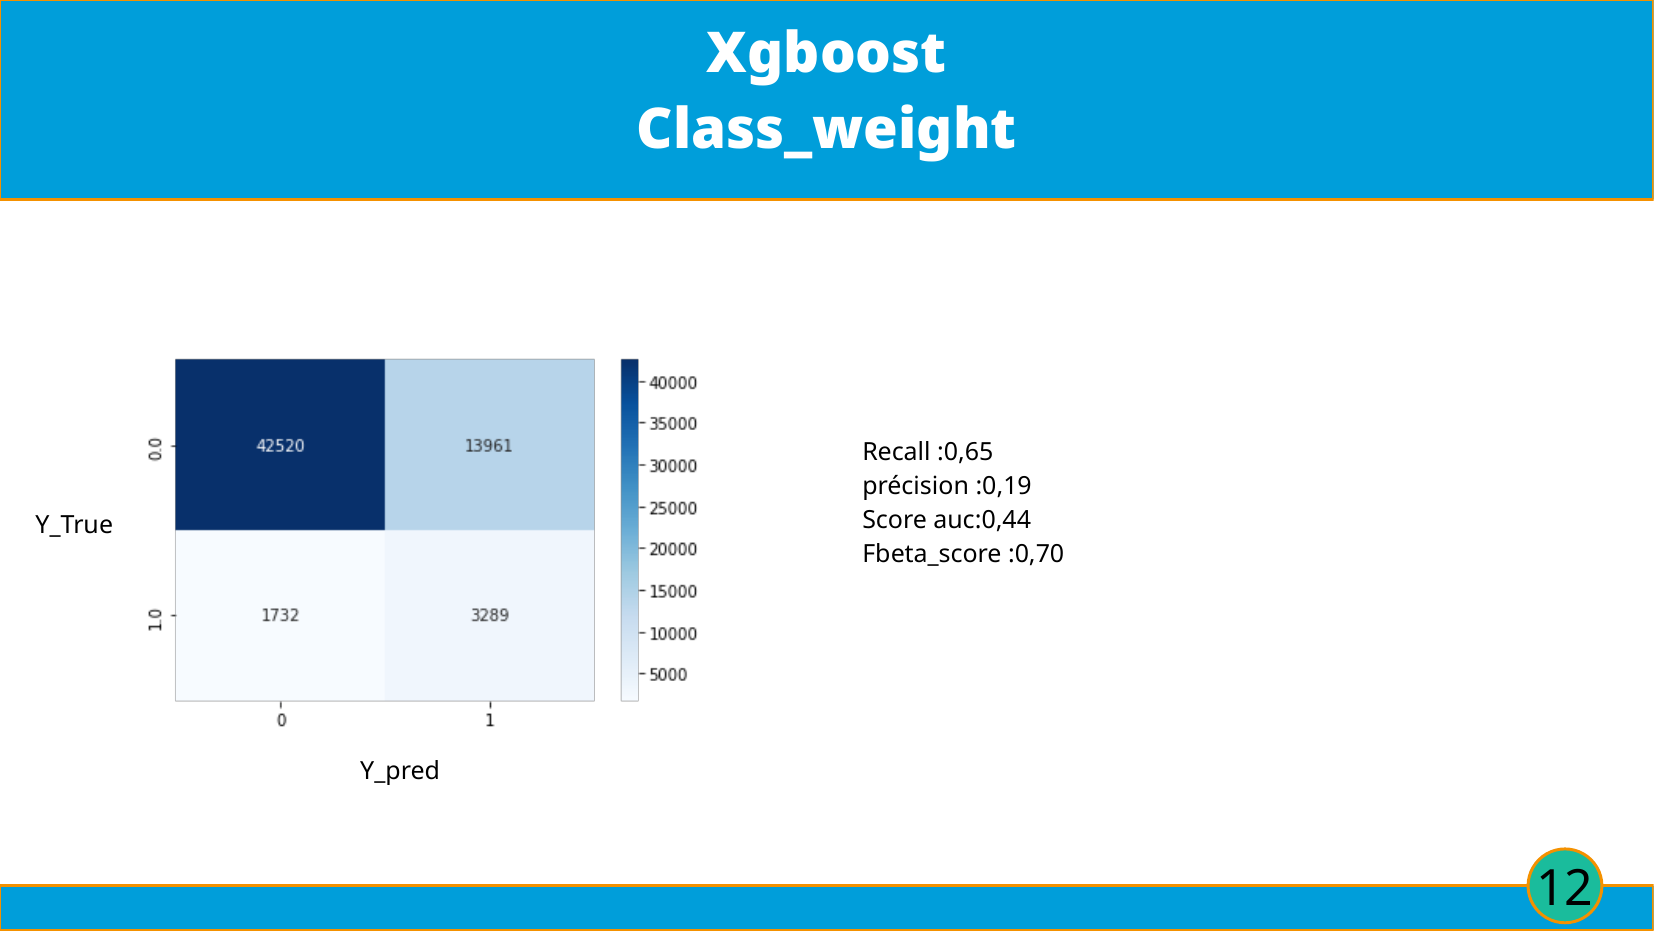

# Xgboost Class_weight
Recall :0,65
précision :0,19
Score auc:0,44
Fbeta_score :0,70
Y_True
Y_pred